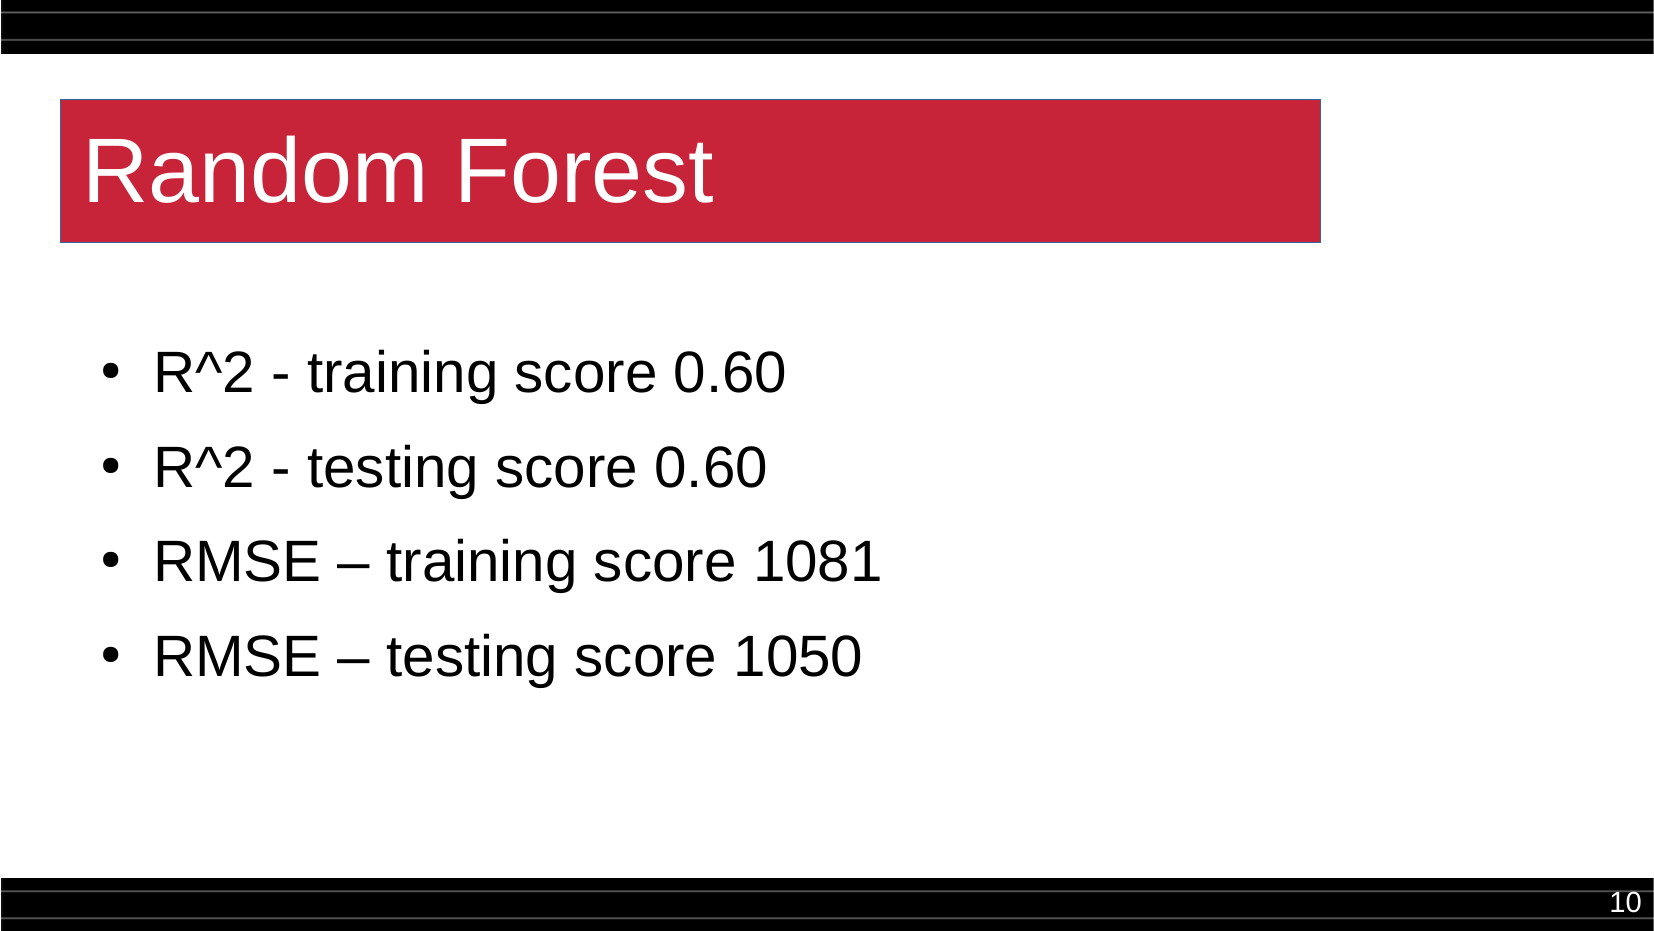

# Random Forest
R^2 - training score 0.60
R^2 - testing score 0.60
RMSE – training score 1081
RMSE – testing score 1050